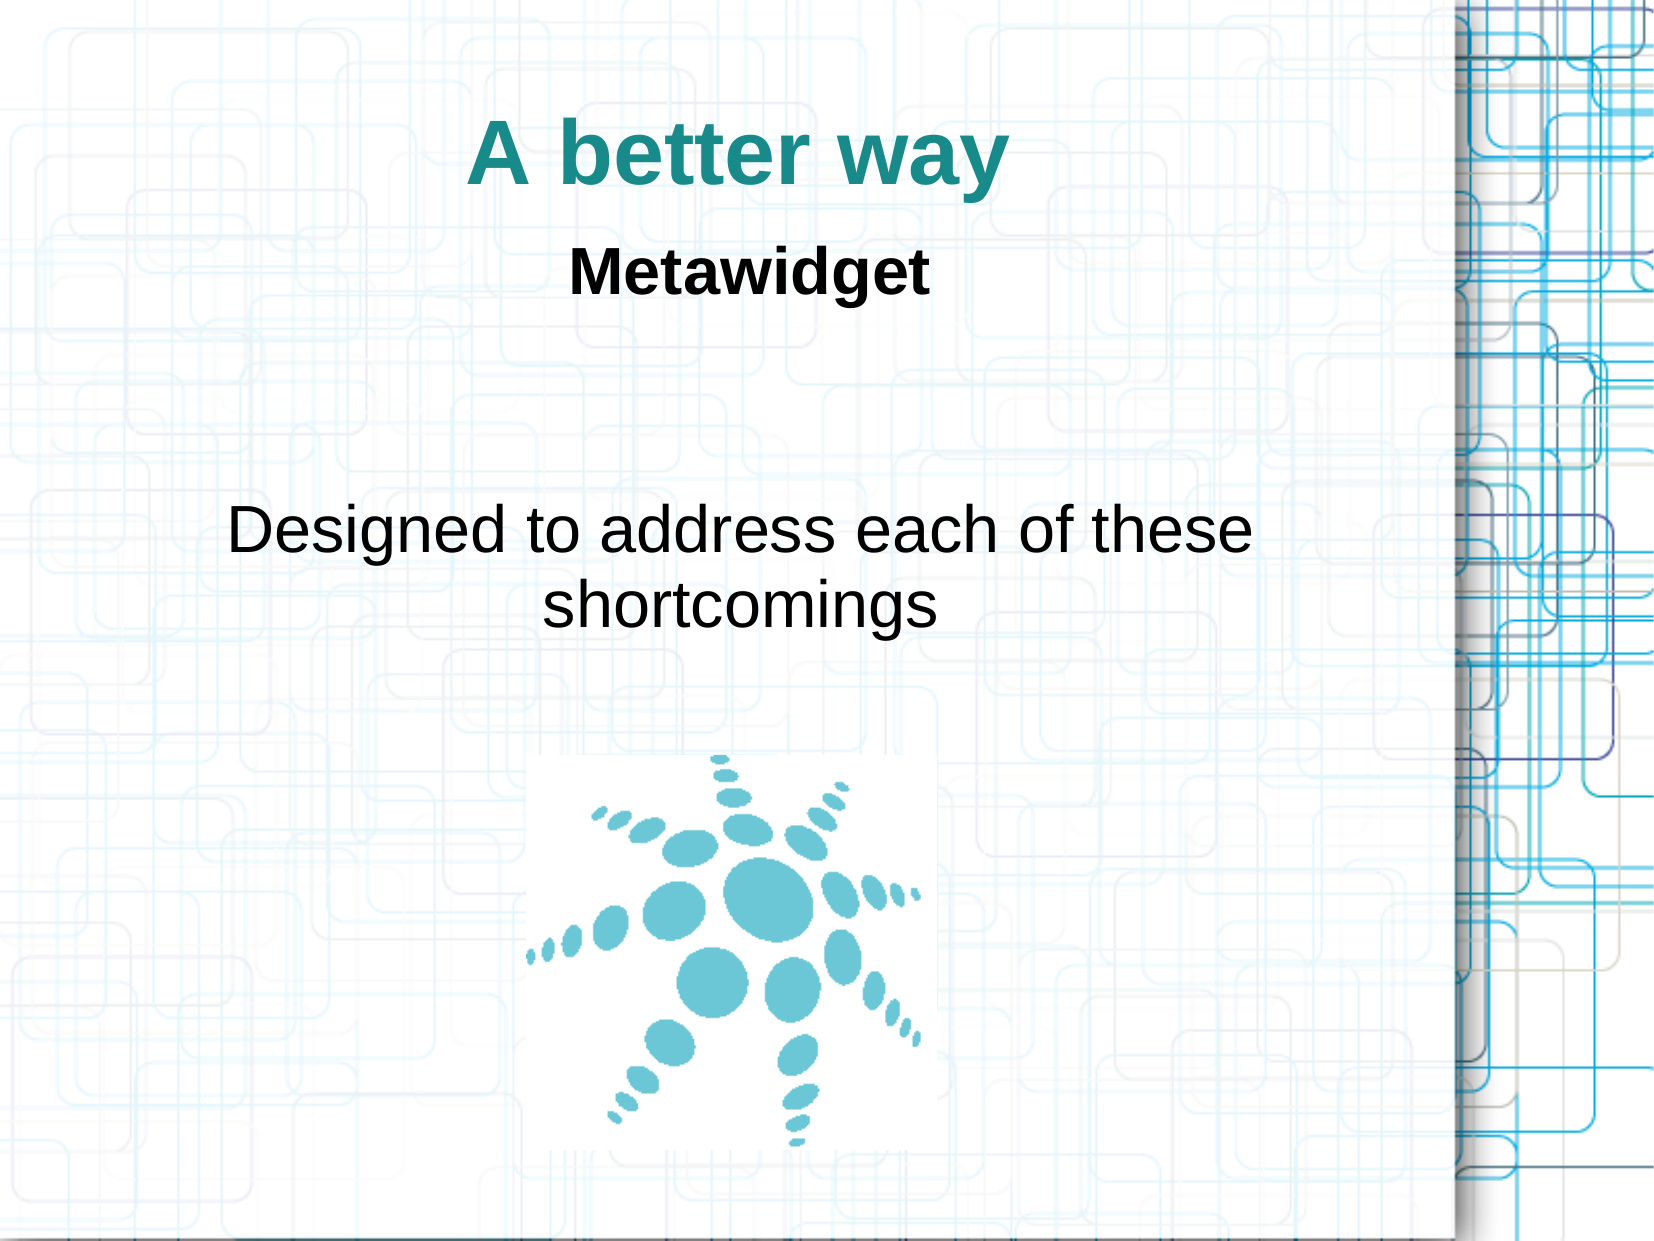

# A better way
Metawidget
Designed to address each of these shortcomings